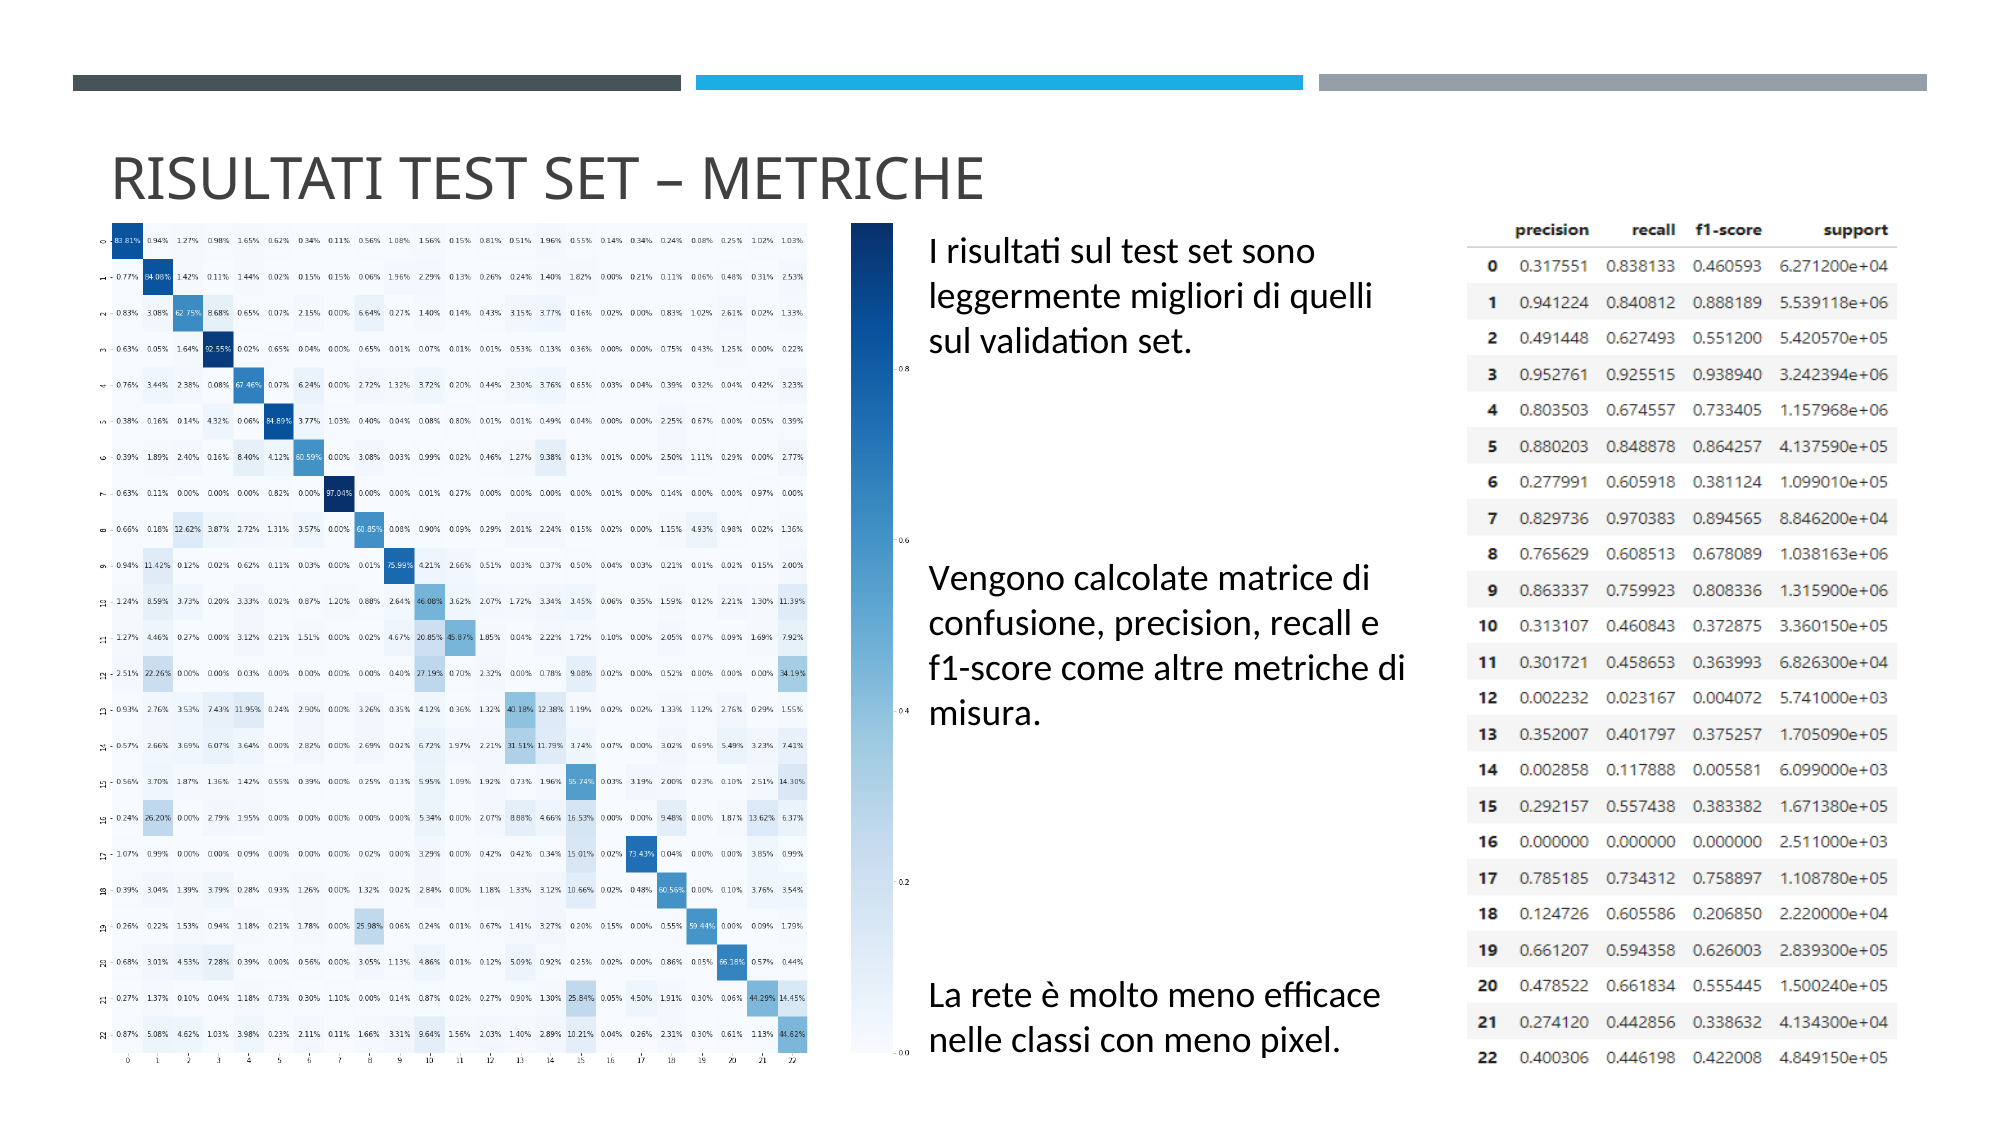

# Risultati TEst set – METRICHE
I risultati sul test set sono leggermente migliori di quelli sul validation set.
Vengono calcolate matrice di confusione, precision, recall e f1-score come altre metriche di misura.
La rete è molto meno efficace nelle classi con meno pixel.